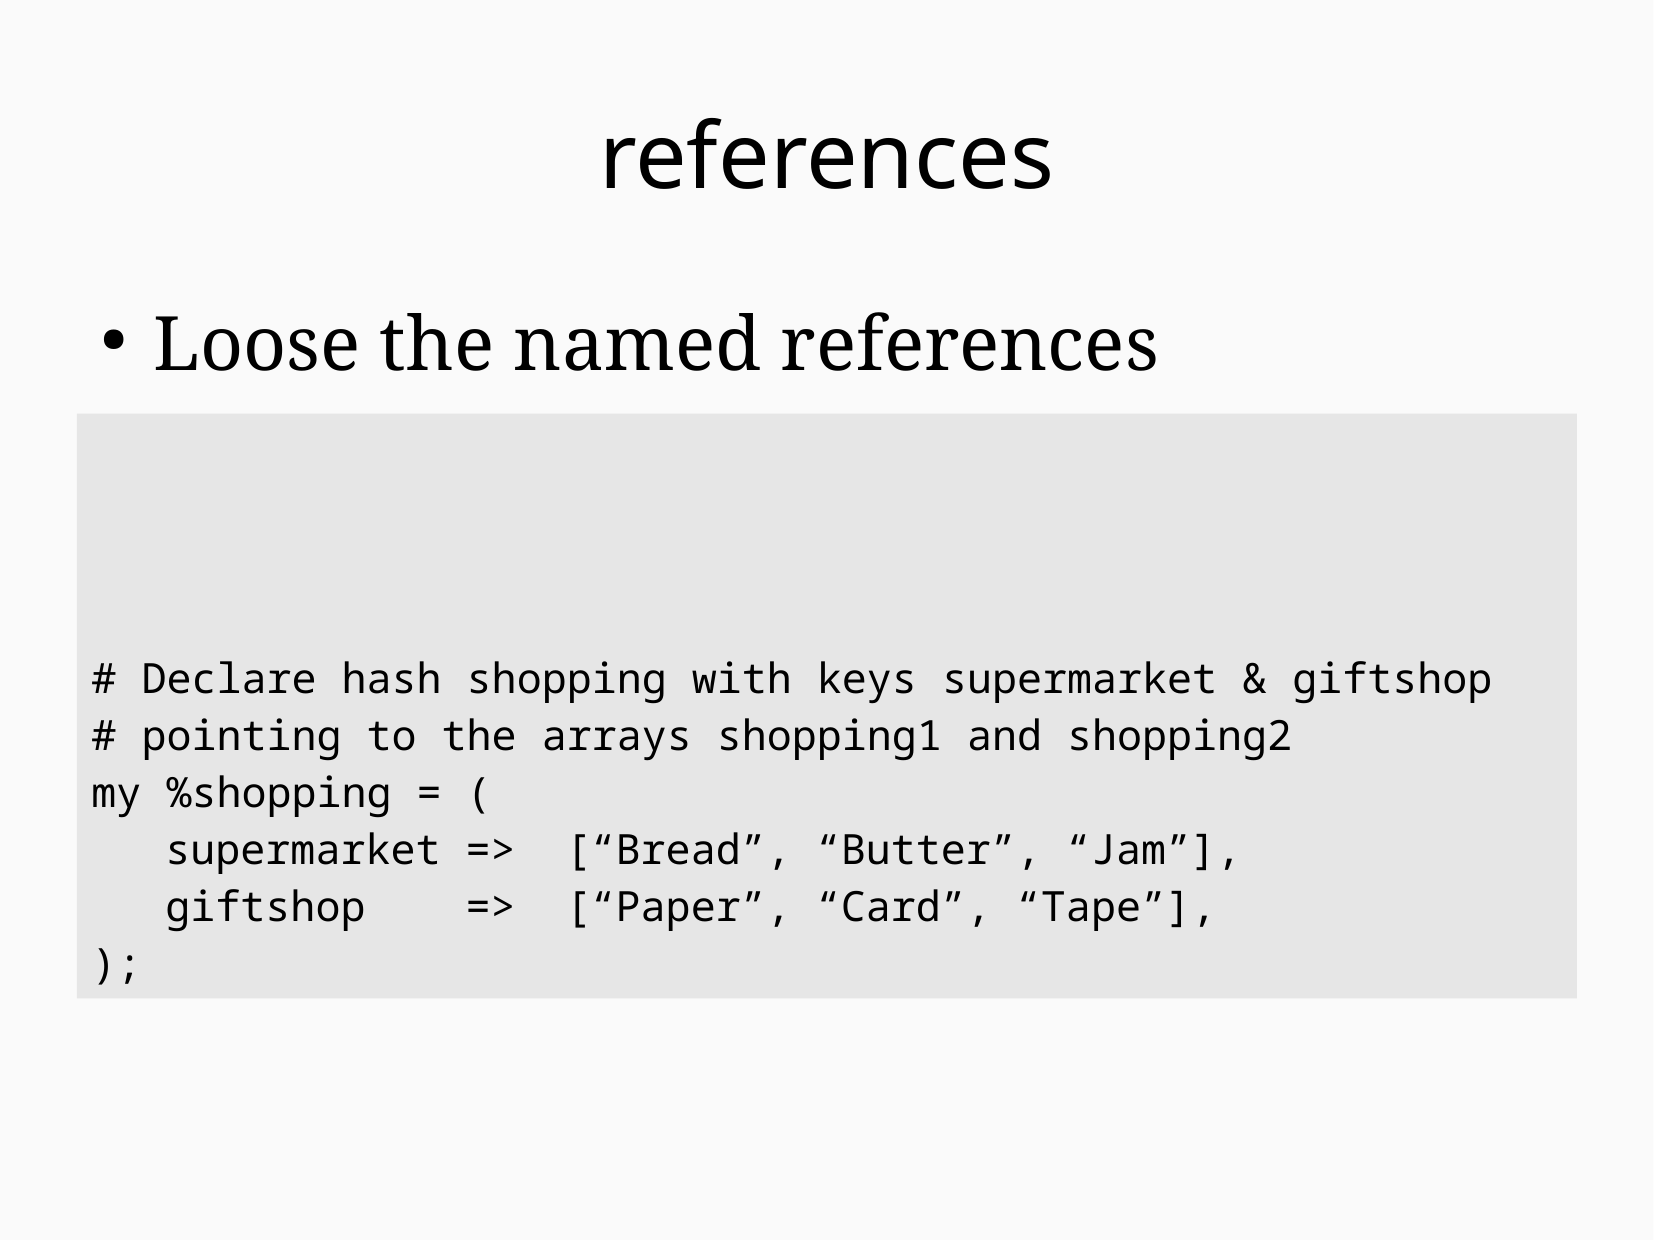

# references
Loose the named references
# Declare hash shopping with keys supermarket & giftshop
# pointing to the arrays shopping1 and shopping2
my %shopping = (
	supermarket => [“Bread”, “Butter”, “Jam”],
	giftshop => [“Paper”, “Card”, “Tape”],
);